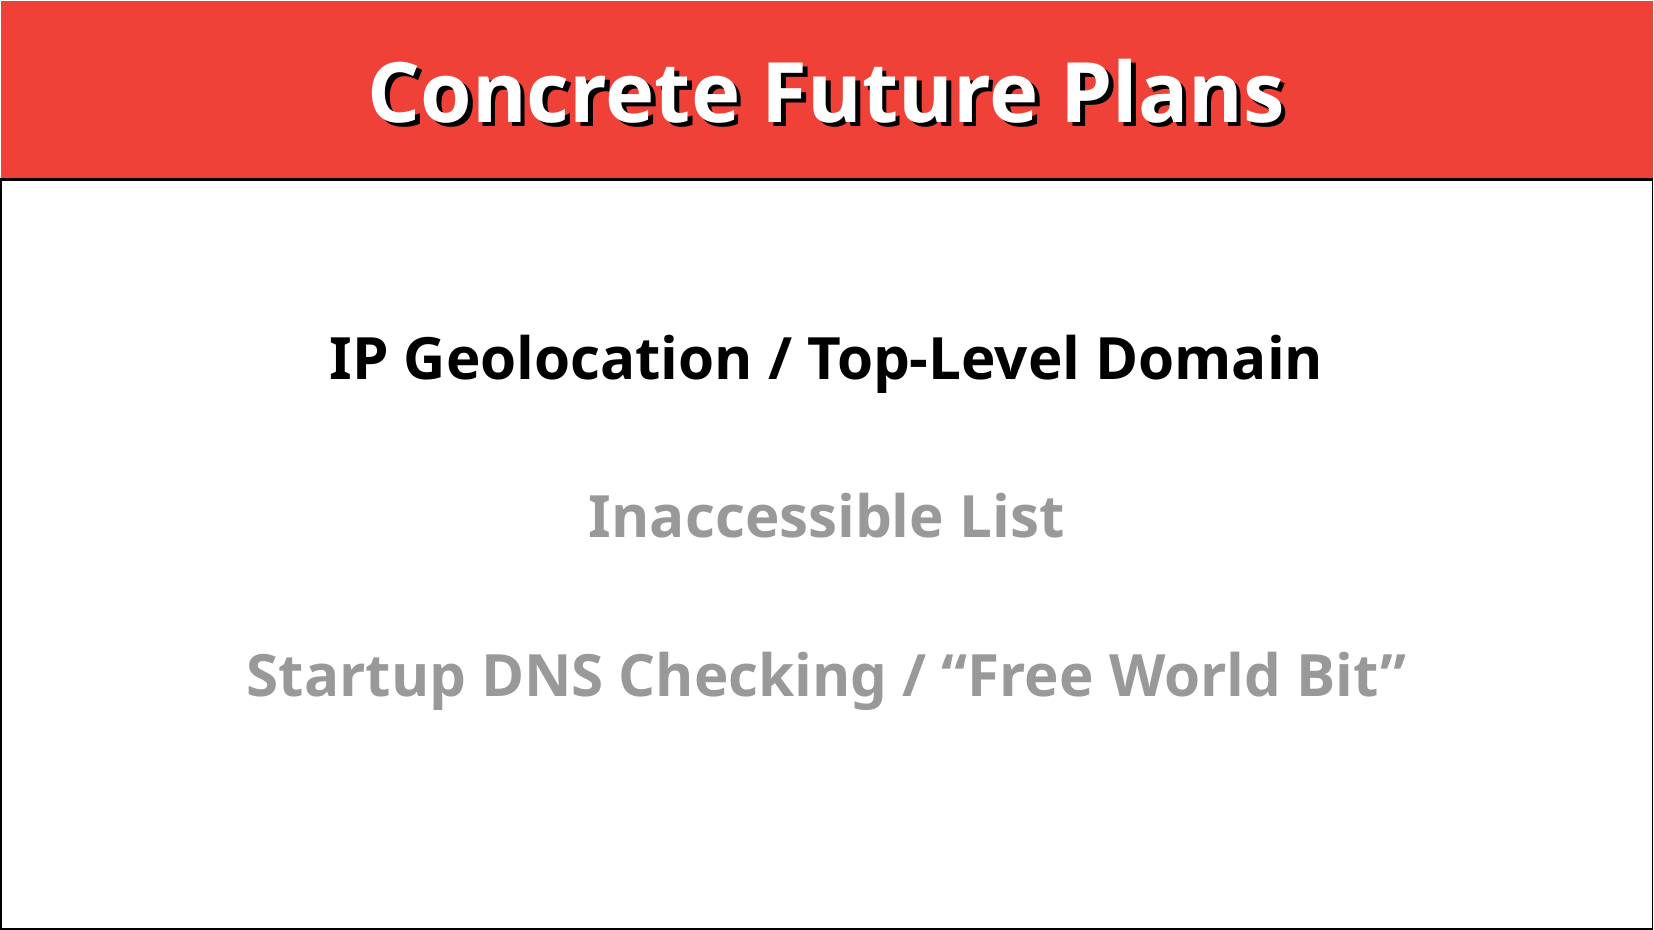

Concrete Future Plans
IP Geolocation / Top-Level Domain
Inaccessible List
Startup DNS Checking / “Free World Bit”
#